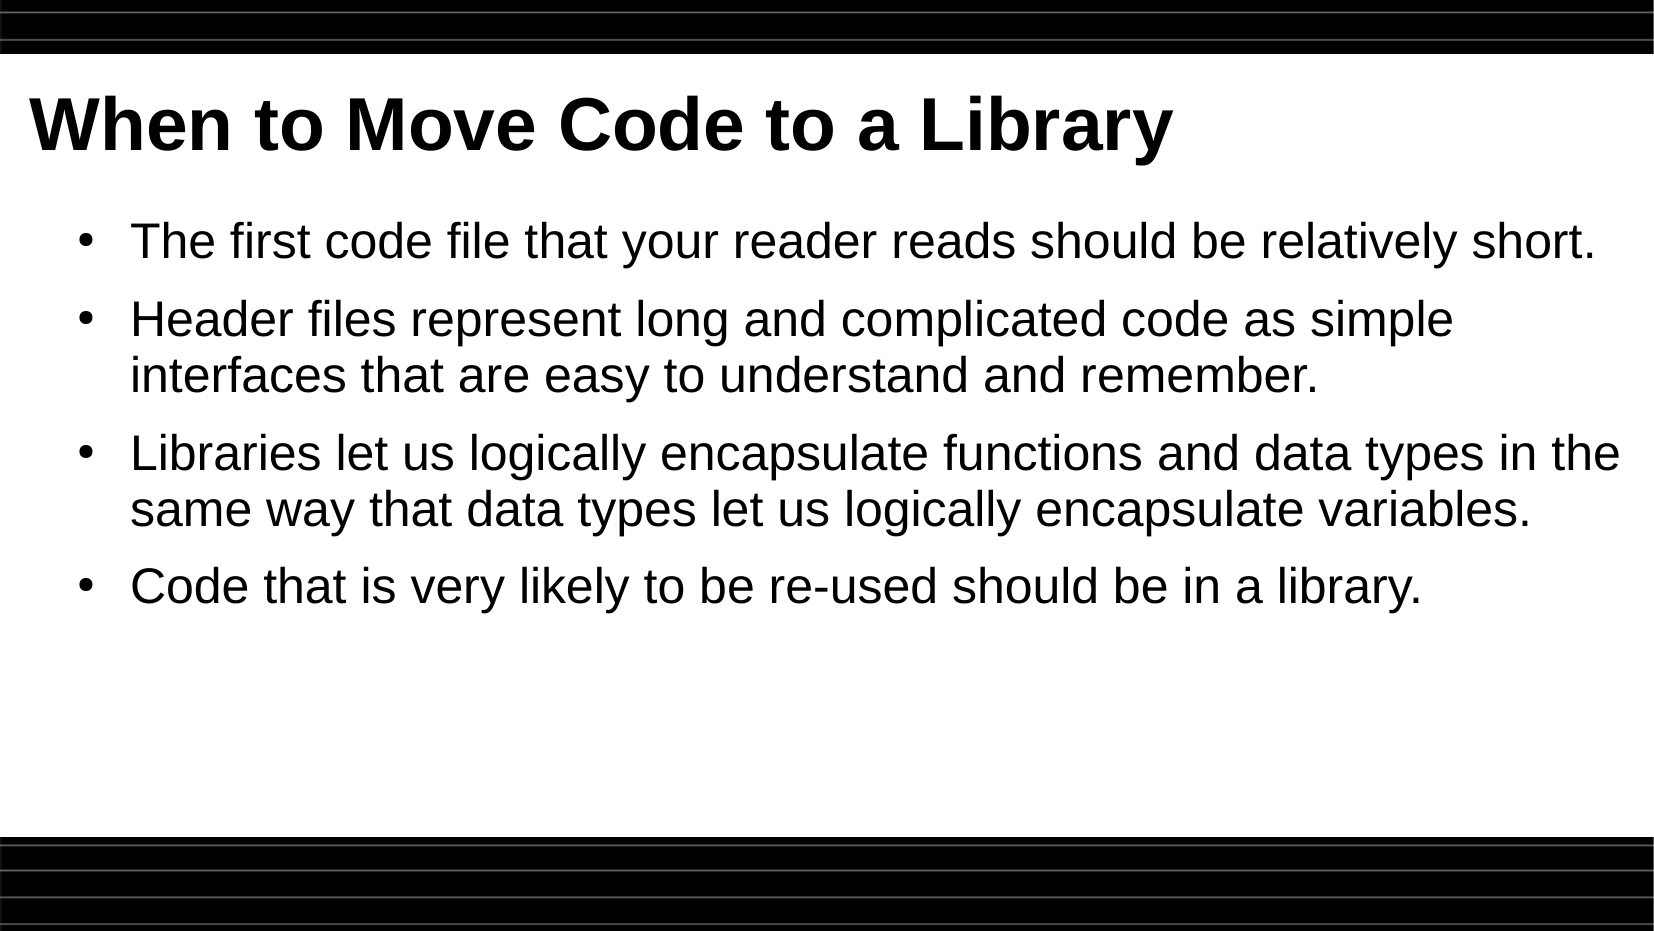

When to Move Code to a Library
# The first code file that your reader reads should be relatively short.
Header files represent long and complicated code as simple interfaces that are easy to understand and remember.
Libraries let us logically encapsulate functions and data types in the same way that data types let us logically encapsulate variables.
Code that is very likely to be re-used should be in a library.